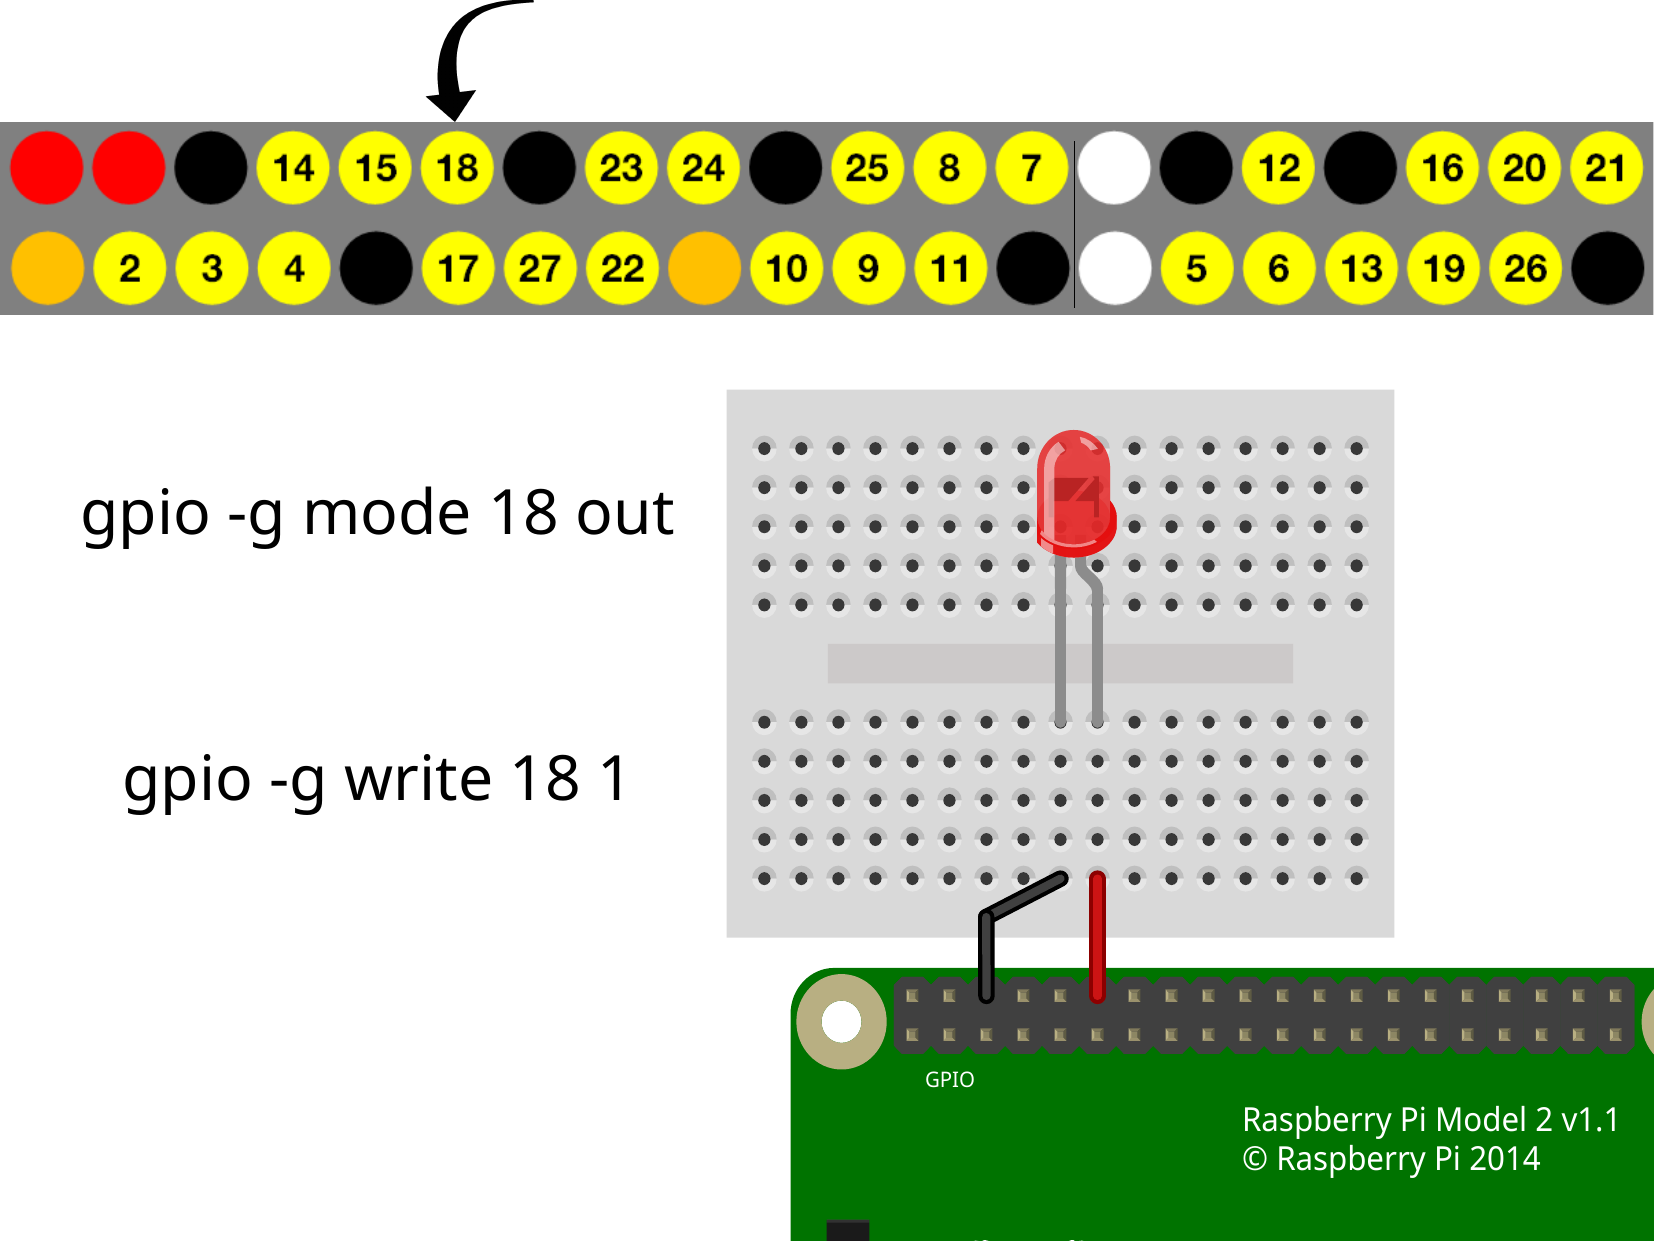

# gpio -g mode 18 out
gpio -g write 18 1